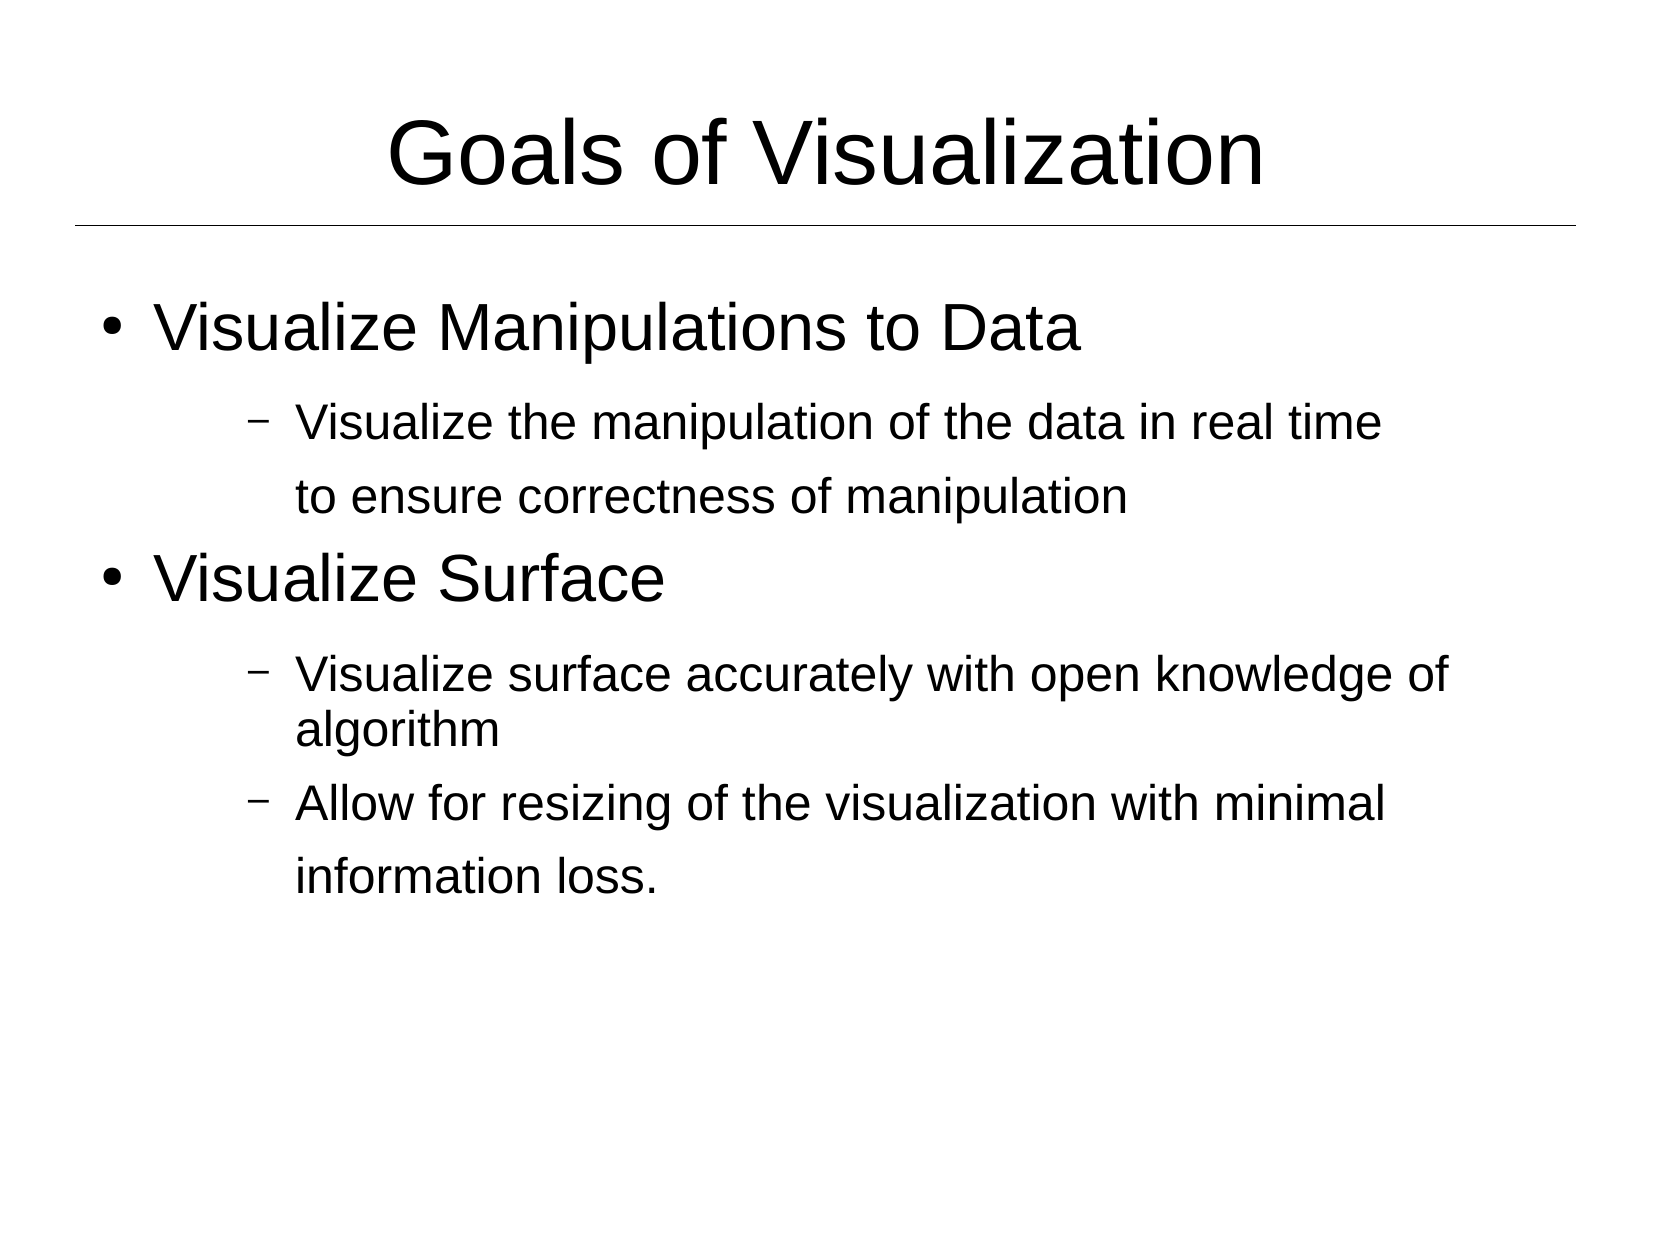

# Goals of Visualization
Visualize Manipulations to Data
Visualize the manipulation of the data in real time
to ensure correctness of manipulation
Visualize Surface
Visualize surface accurately with open knowledge of algorithm
Allow for resizing of the visualization with minimal
information loss.